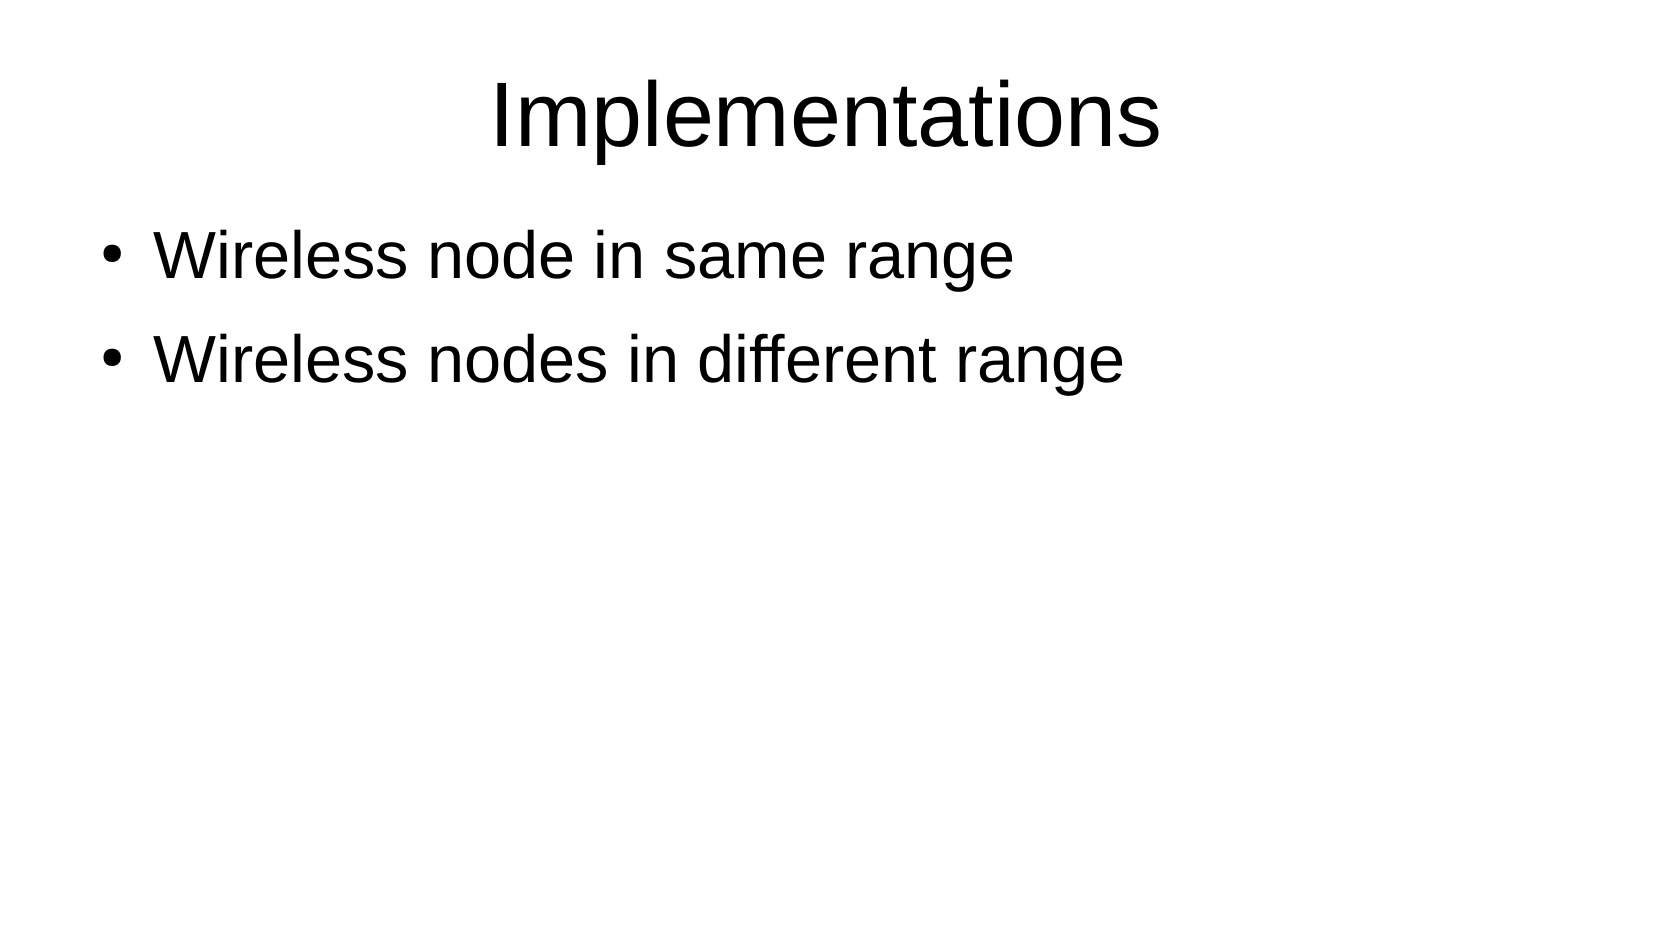

# Implementations
Wireless node in same range
Wireless nodes in different range